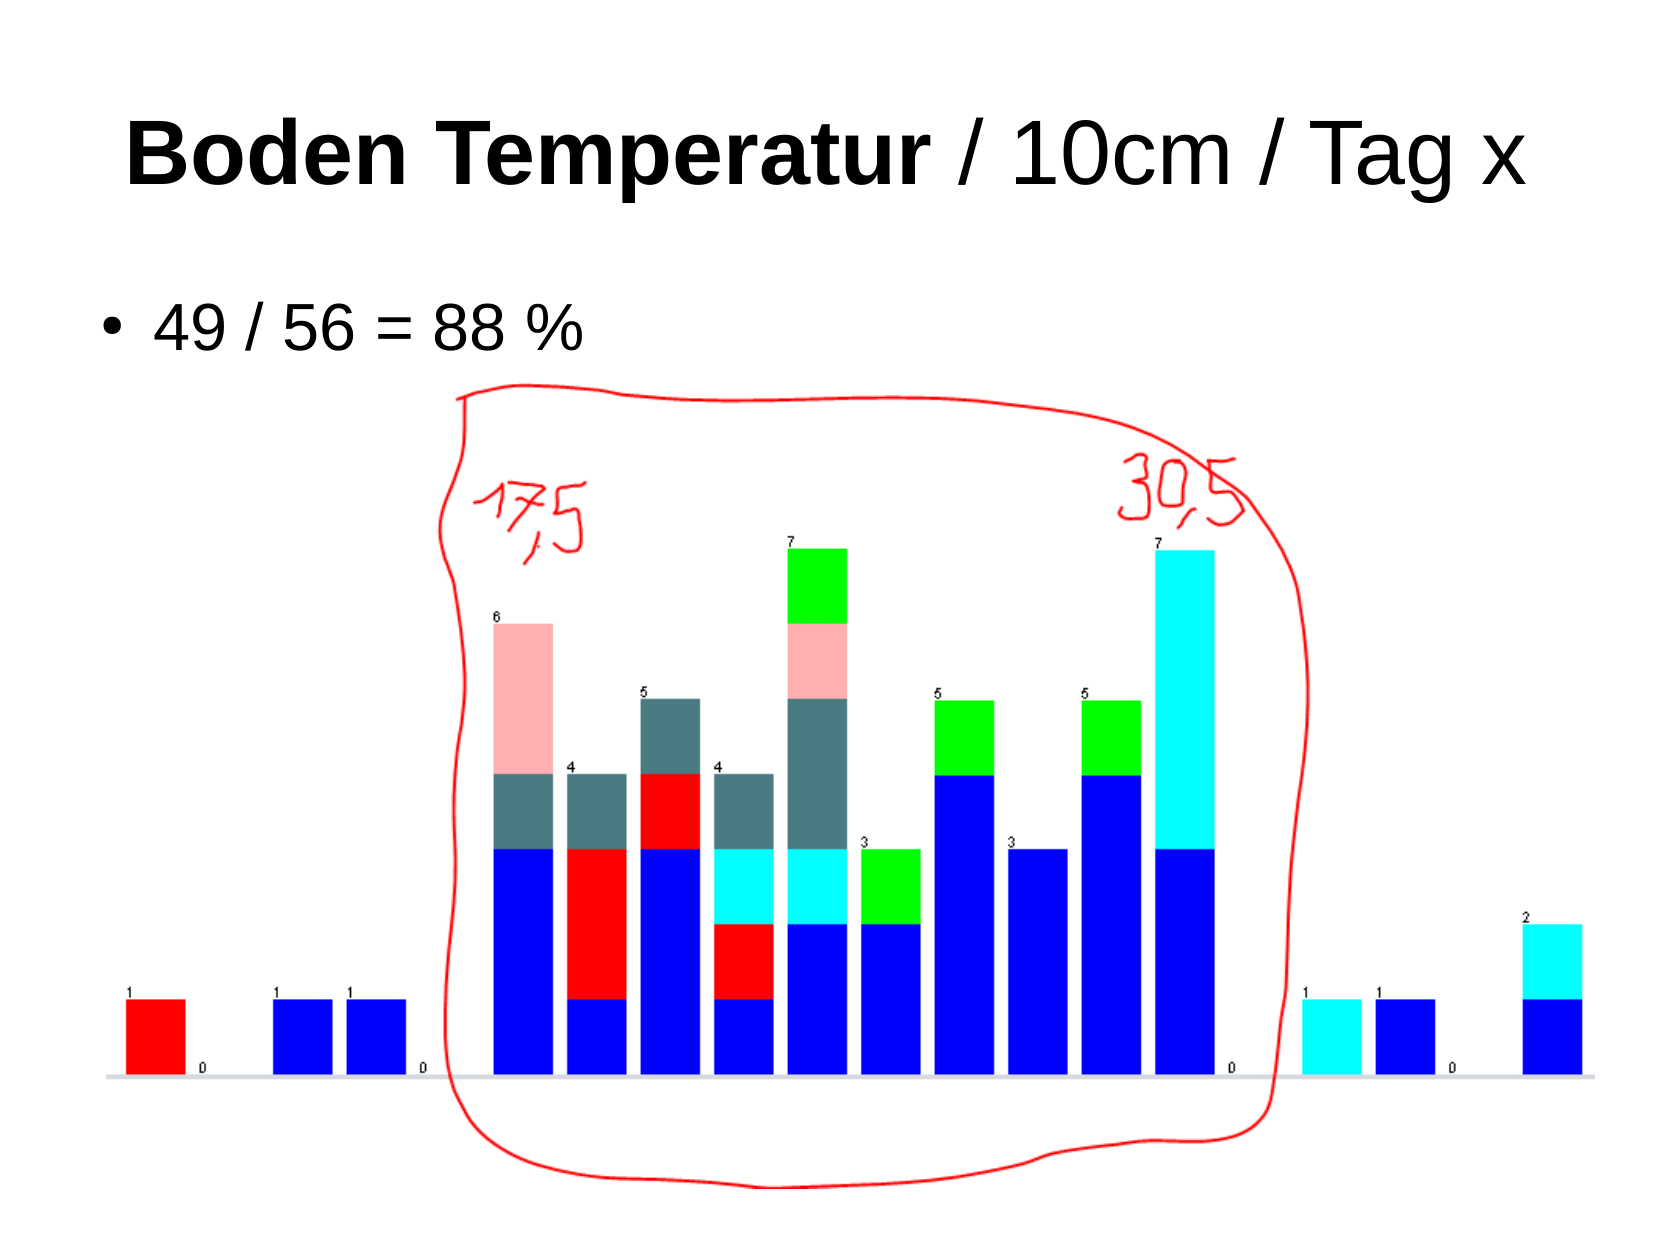

# Boden Temperatur / 10cm / Tag x
49 / 56 = 88 %